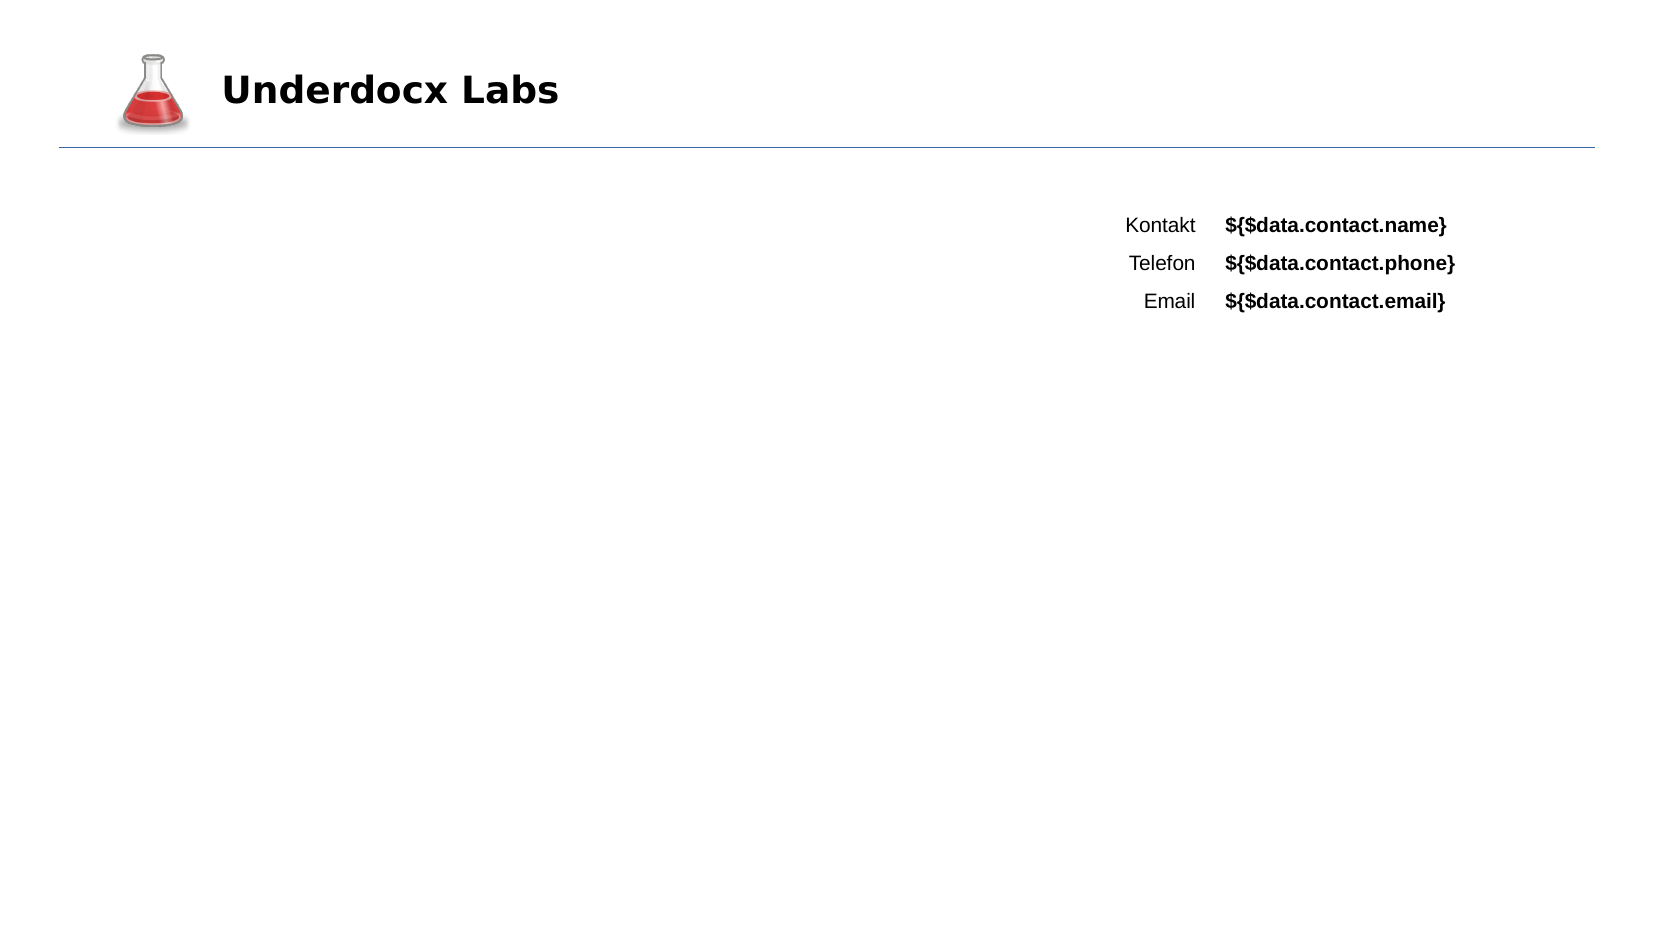

Underdocx Labs
Kontakt
${$data.contact.name}
Telefon
${$data.contact.phone}
Email
${$data.contact.email}